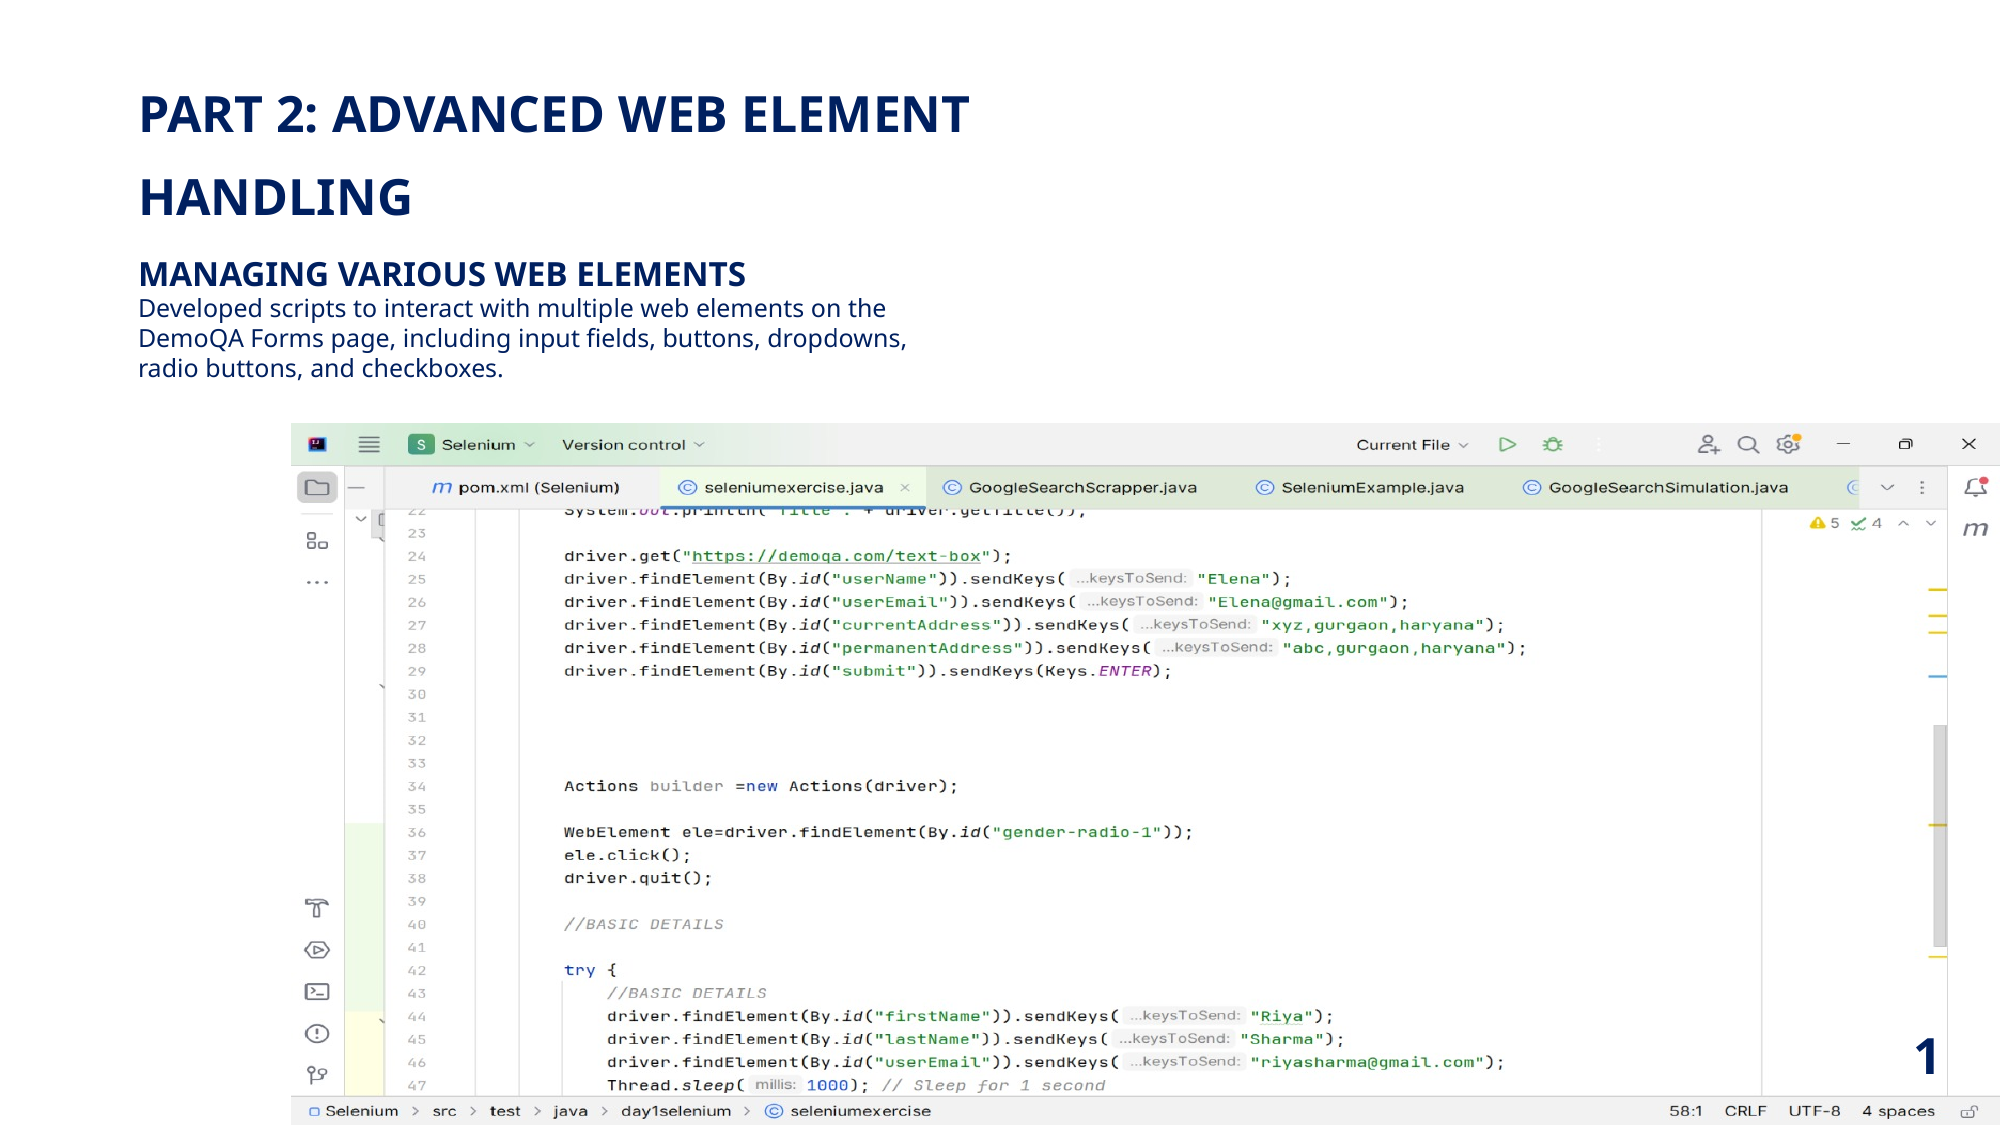

PART 2: ADVANCED WEB ELEMENT HANDLING
# Human resources slide 8
MANAGING VARIOUS WEB ELEMENTS
Developed scripts to interact with multiple web elements on the DemoQA Forms page, including input fields, buttons, dropdowns, radio buttons, and checkboxes.
1